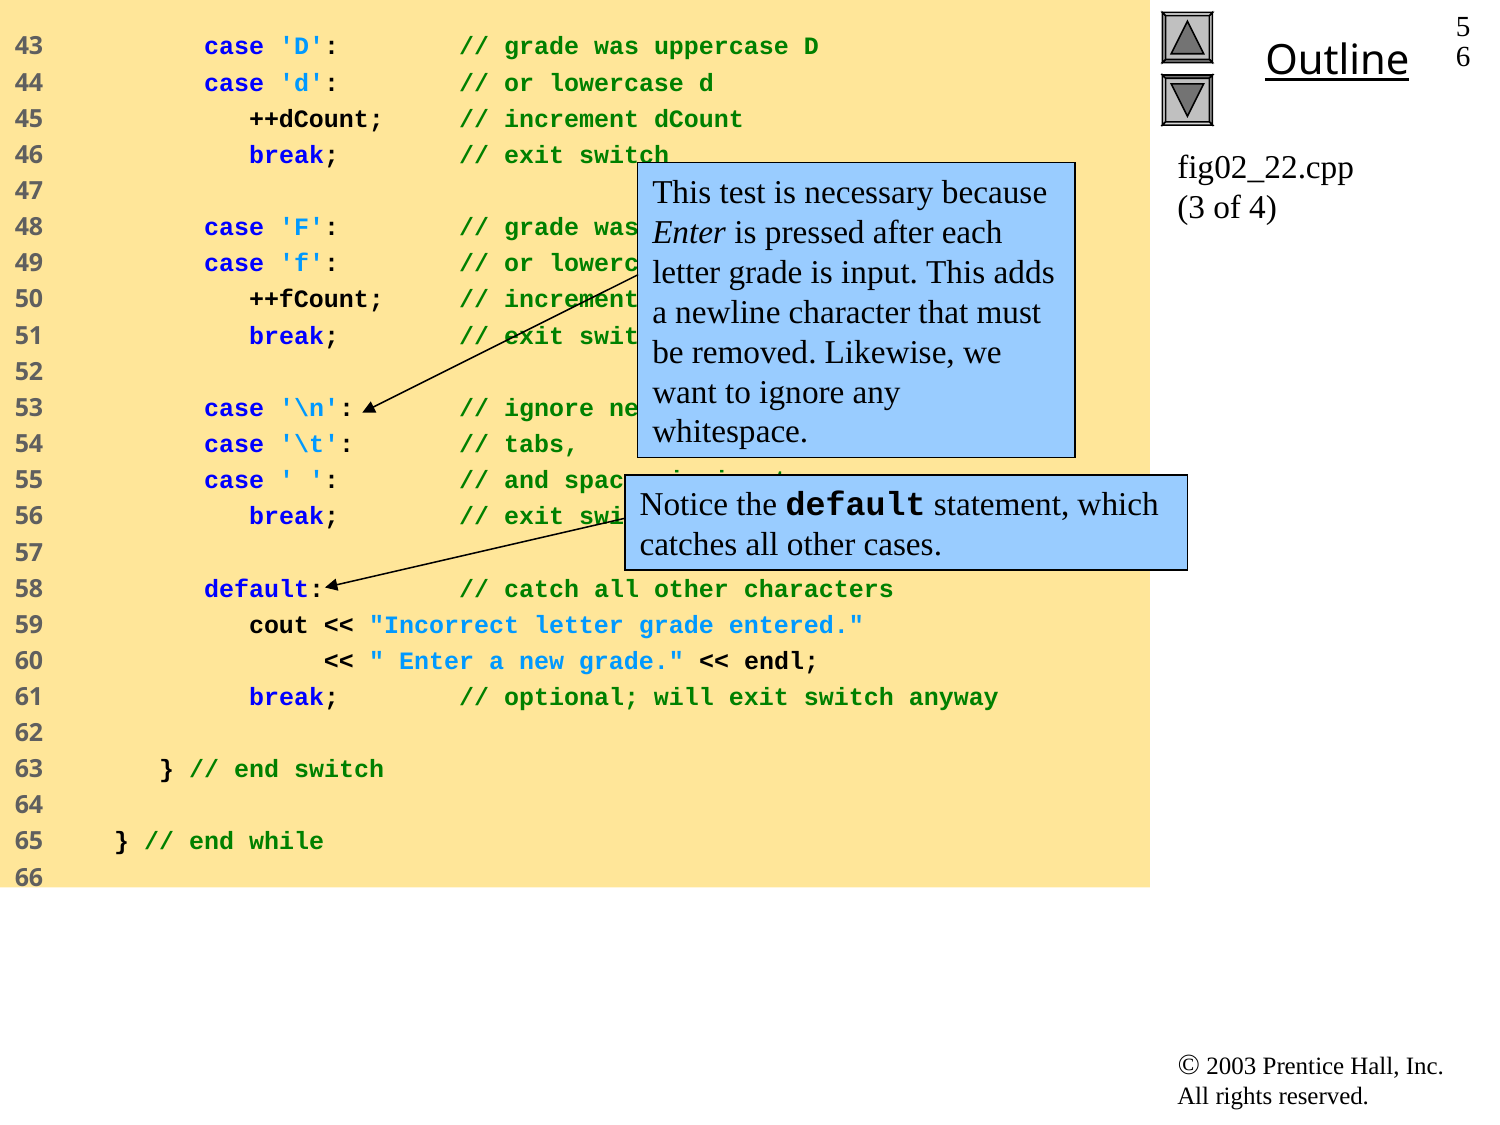

43 case 'D': // grade was uppercase D
44 case 'd': // or lowercase d
45 ++dCount; // increment dCount
46 break; // exit switch
47
48 case 'F': // grade was uppercase F
49 case 'f': // or lowercase f
50 ++fCount; // increment fCount
51 break; // exit switch
52
53 case '\n': // ignore newlines,
54 case '\t': // tabs,
55 case ' ': // and spaces in input
56 break; // exit switch
57
58 default: // catch all other characters
59 cout << "Incorrect letter grade entered."
60 << " Enter a new grade." << endl;
61 break; // optional; will exit switch anyway
62
63 } // end switch
64
65 } // end while
66
56
# fig02_22.cpp (3 of 4)
This test is necessary because Enter is pressed after each letter grade is input. This adds a newline character that must be removed. Likewise, we want to ignore any whitespace.
Notice the default statement, which catches all other cases.